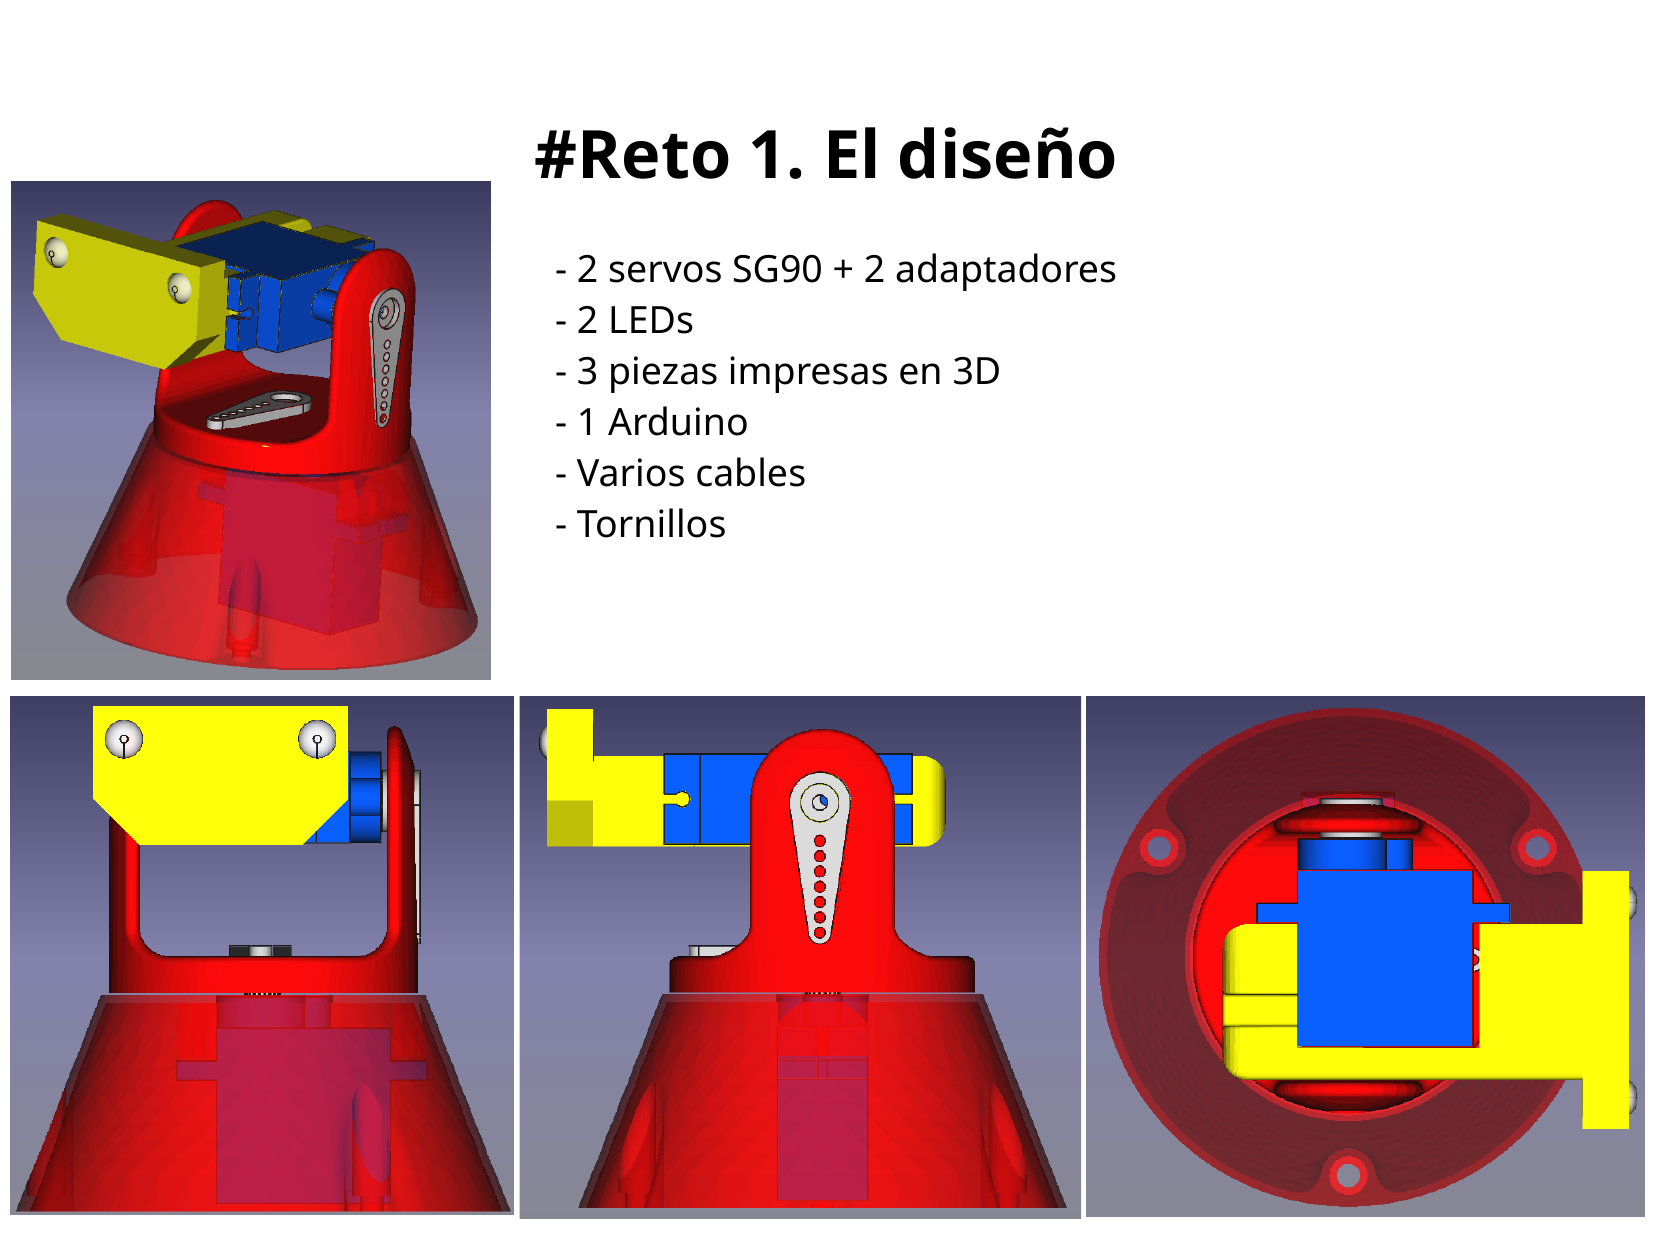

# #Reto 1. El diseño
- 2 servos SG90 + 2 adaptadores
- 2 LEDs
- 3 piezas impresas en 3D
- 1 Arduino
- Varios cables
- Tornillos